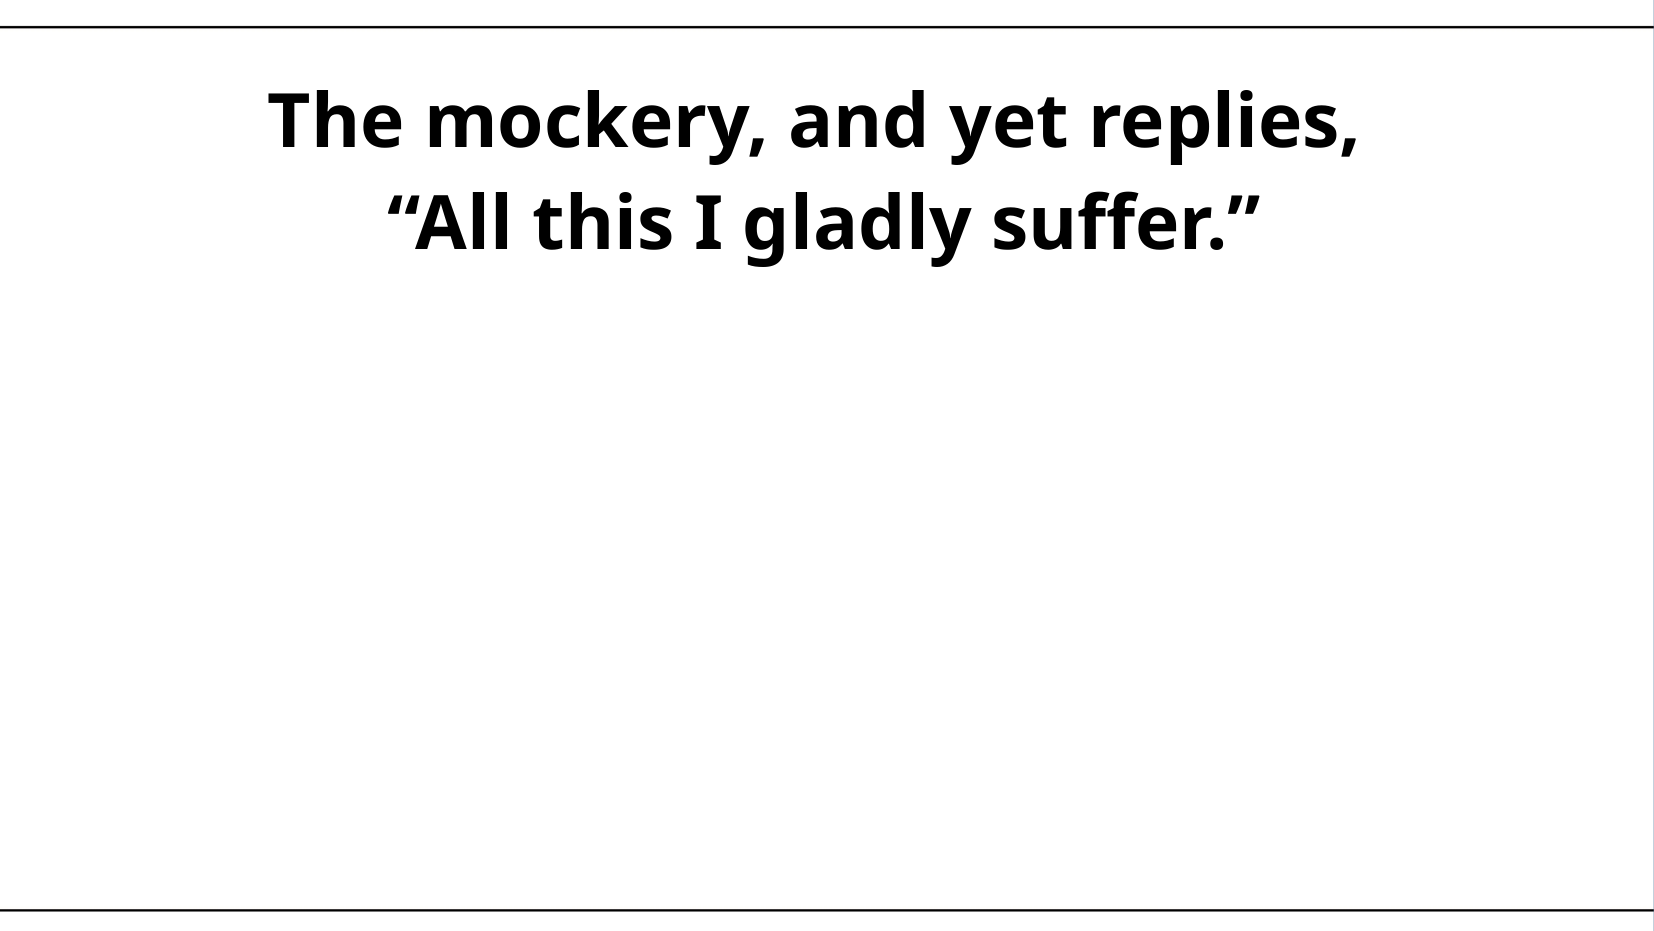

The mockery, and yet replies,
“All this I gladly suffer.”